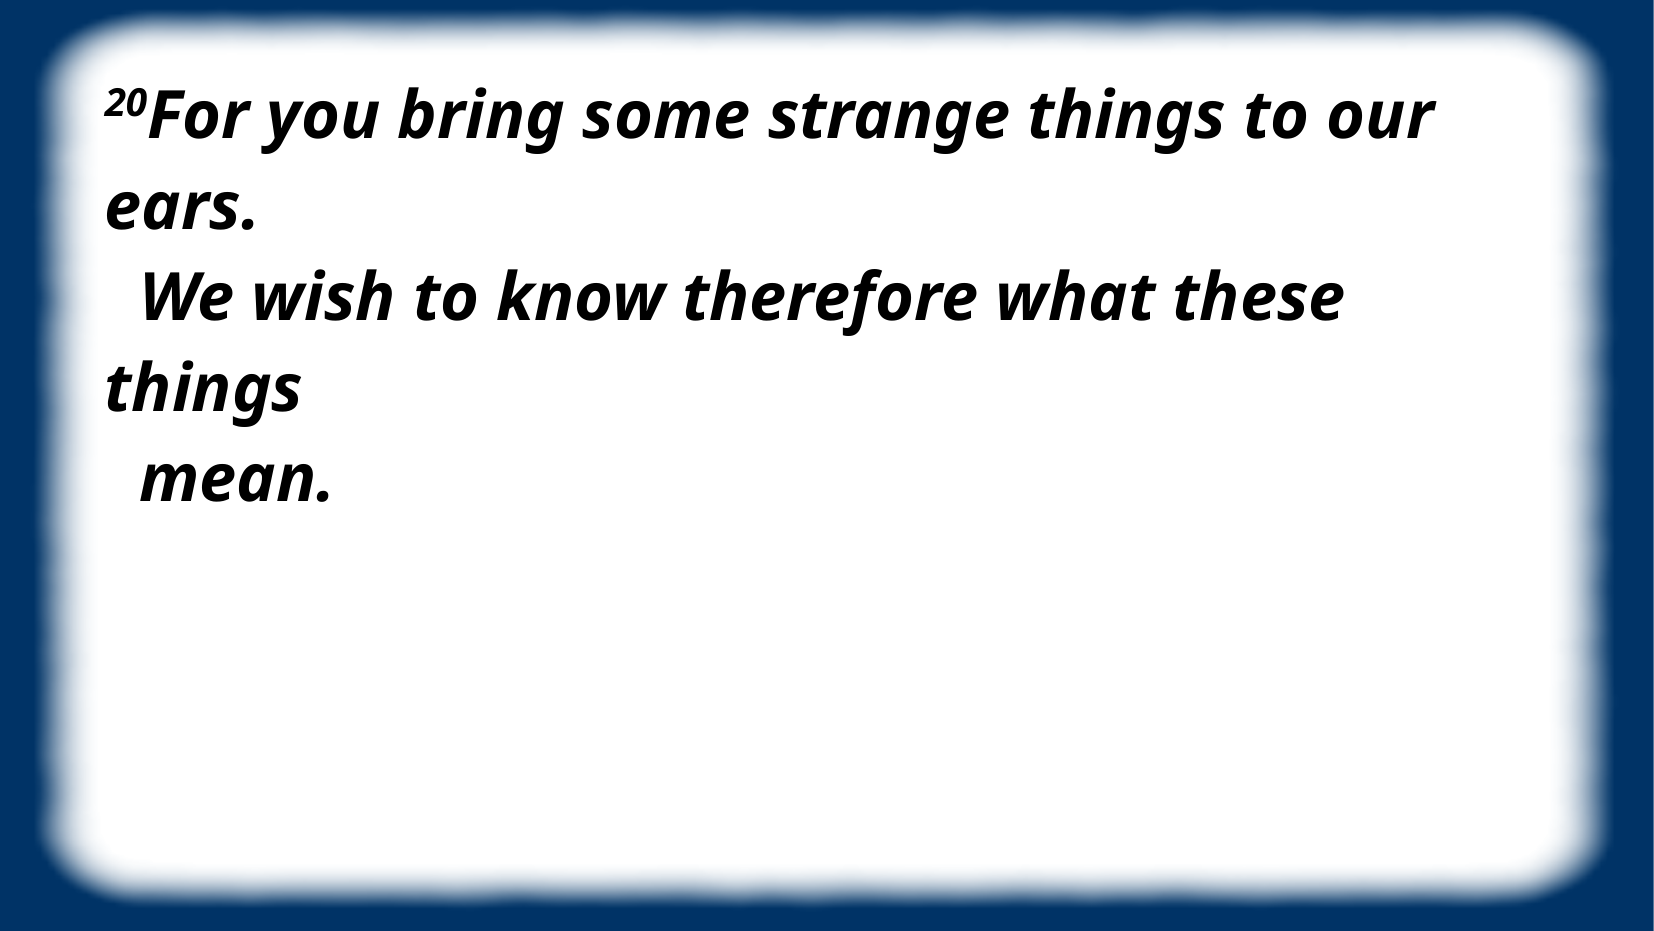

20For you bring some strange things to our ears.
 We wish to know therefore what these things
 mean.